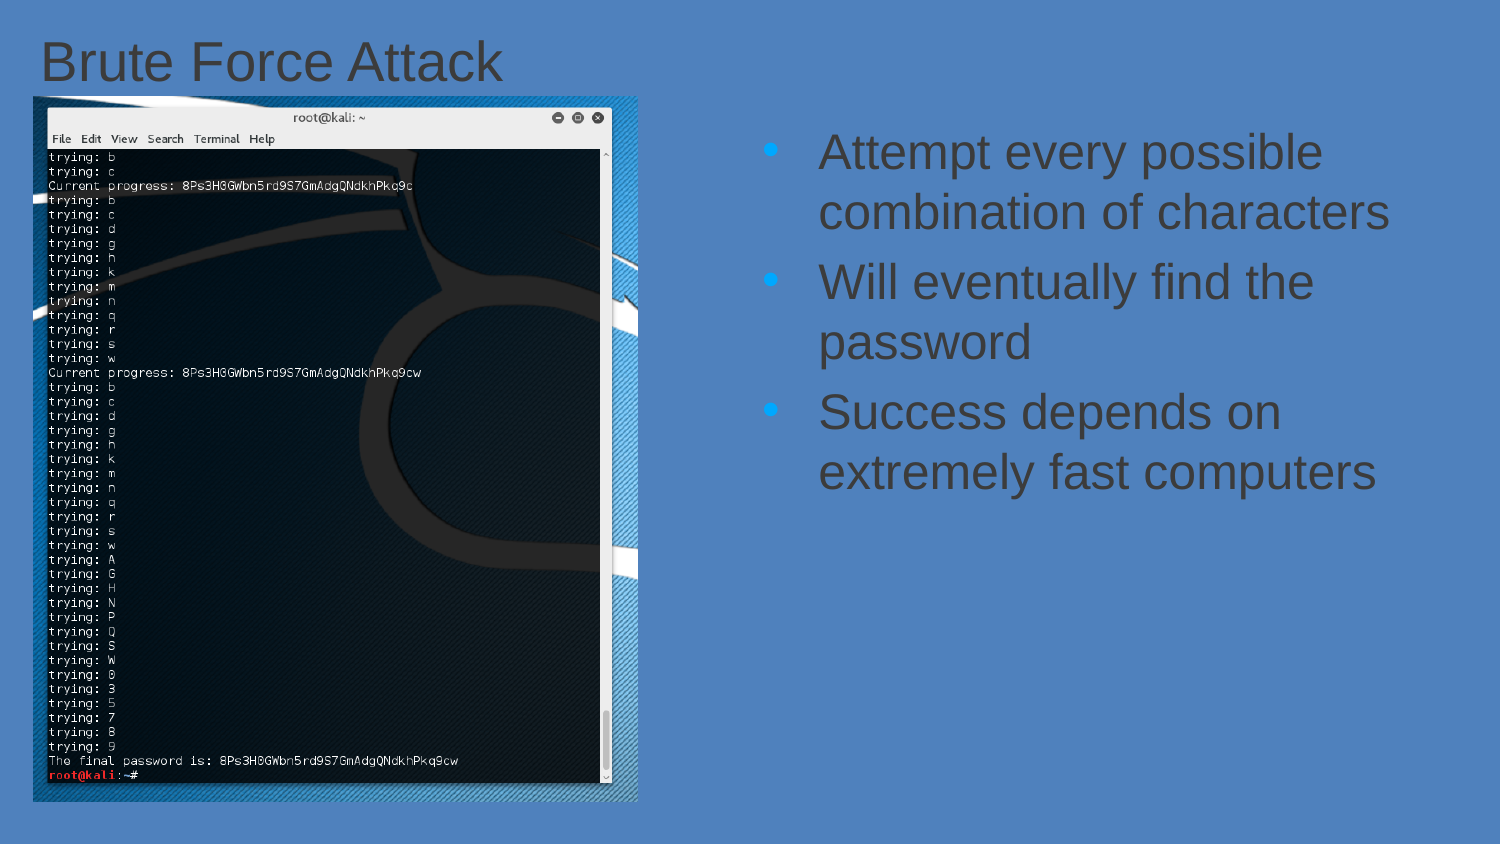

# Brute Force Attack
Attempt every possible combination of characters
Will eventually find the password
Success depends on extremely fast computers